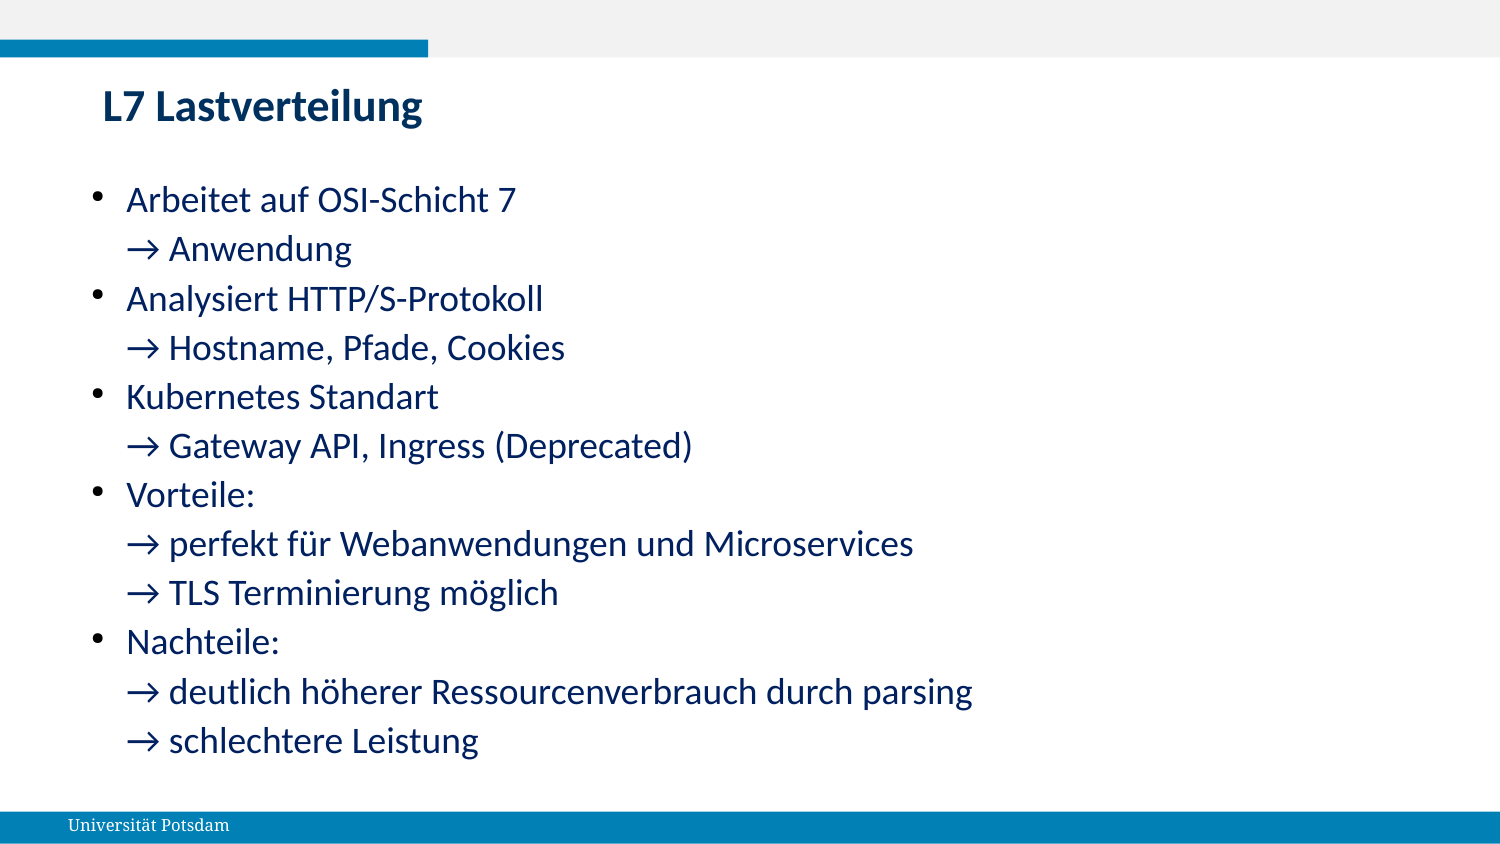

# L7 Lastverteilung
Arbeitet auf OSI-Schicht 7
→ Anwendung
Analysiert HTTP/S-Protokoll
→ Hostname, Pfade, Cookies
Kubernetes Standart
→ Gateway API, Ingress (Deprecated)
Vorteile:
→ perfekt für Webanwendungen und Microservices
→ TLS Terminierung möglich
Nachteile:
→ deutlich höherer Ressourcenverbrauch durch parsing
→ schlechtere Leistung